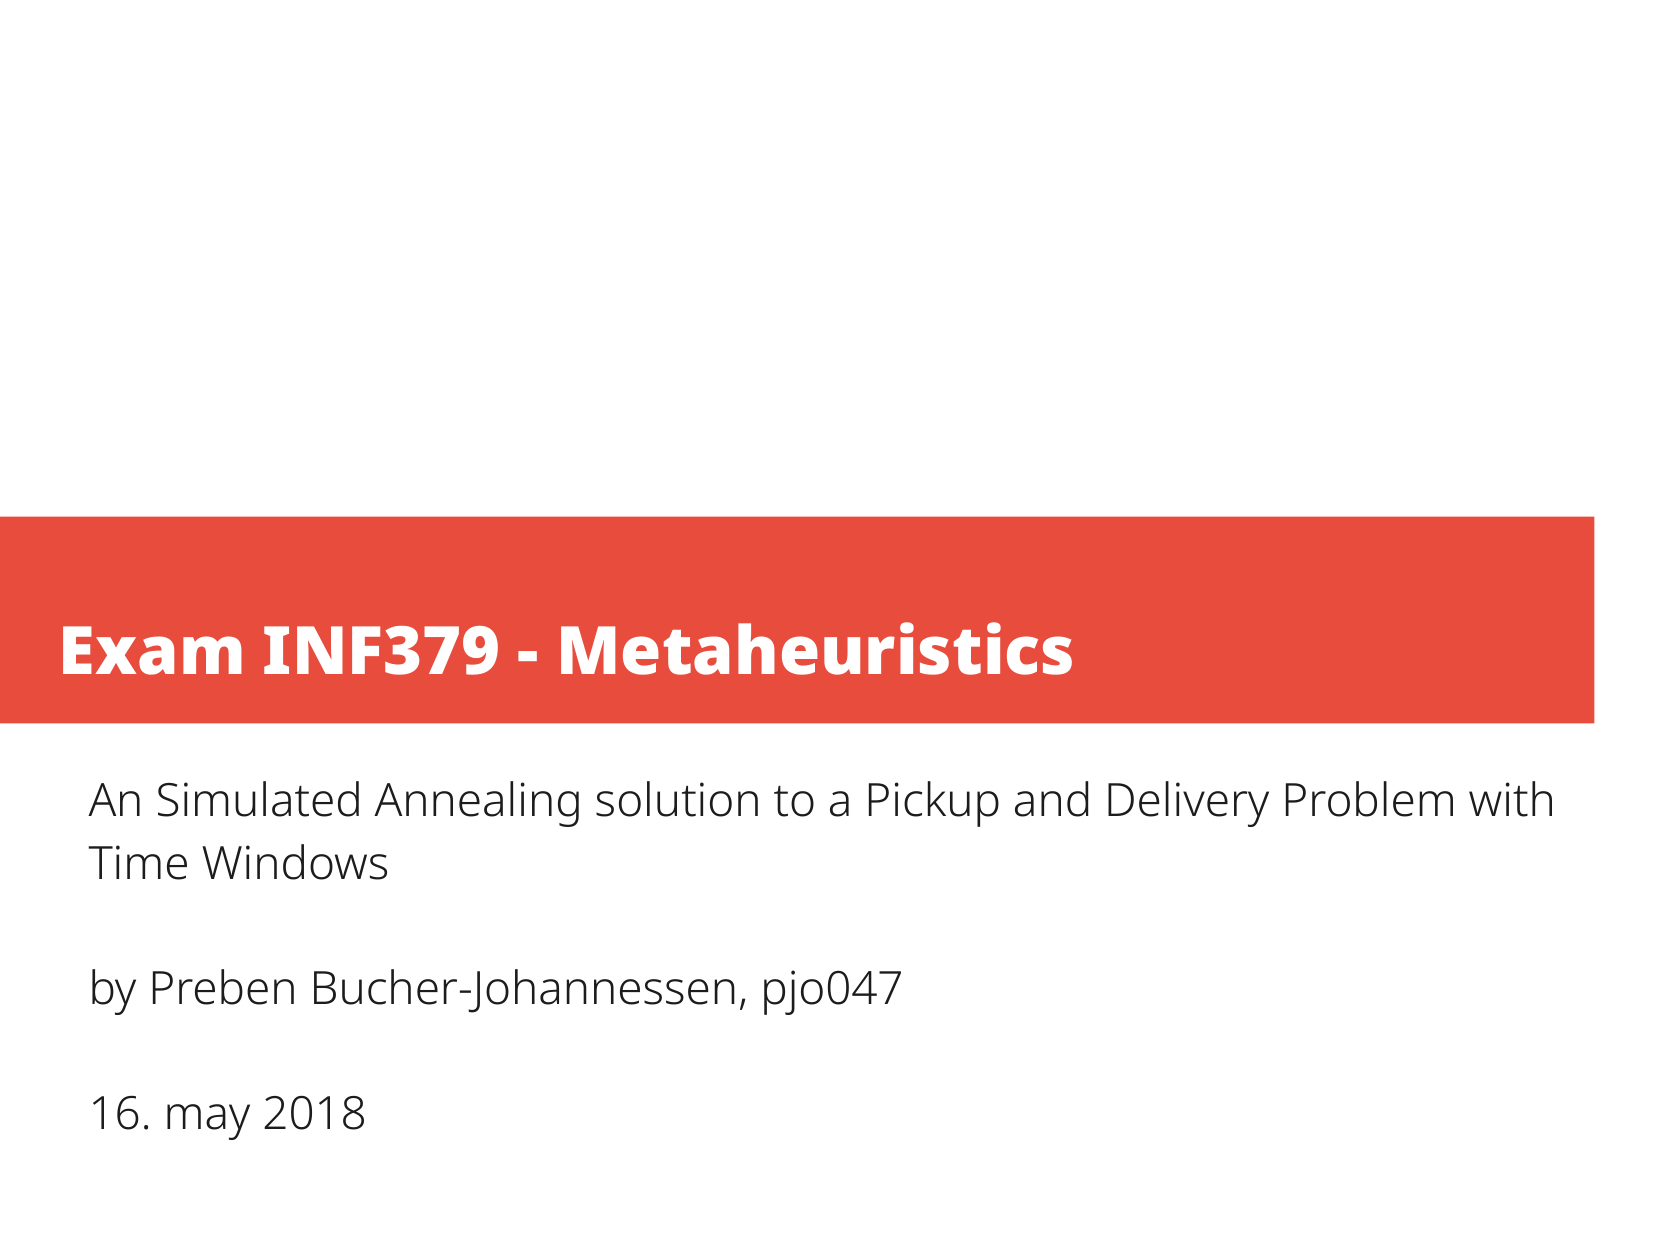

# Exam INF379 - Metaheuristics
An Simulated Annealing solution to a Pickup and Delivery Problem with Time Windows
by Preben Bucher-Johannessen, pjo047
16. may 2018